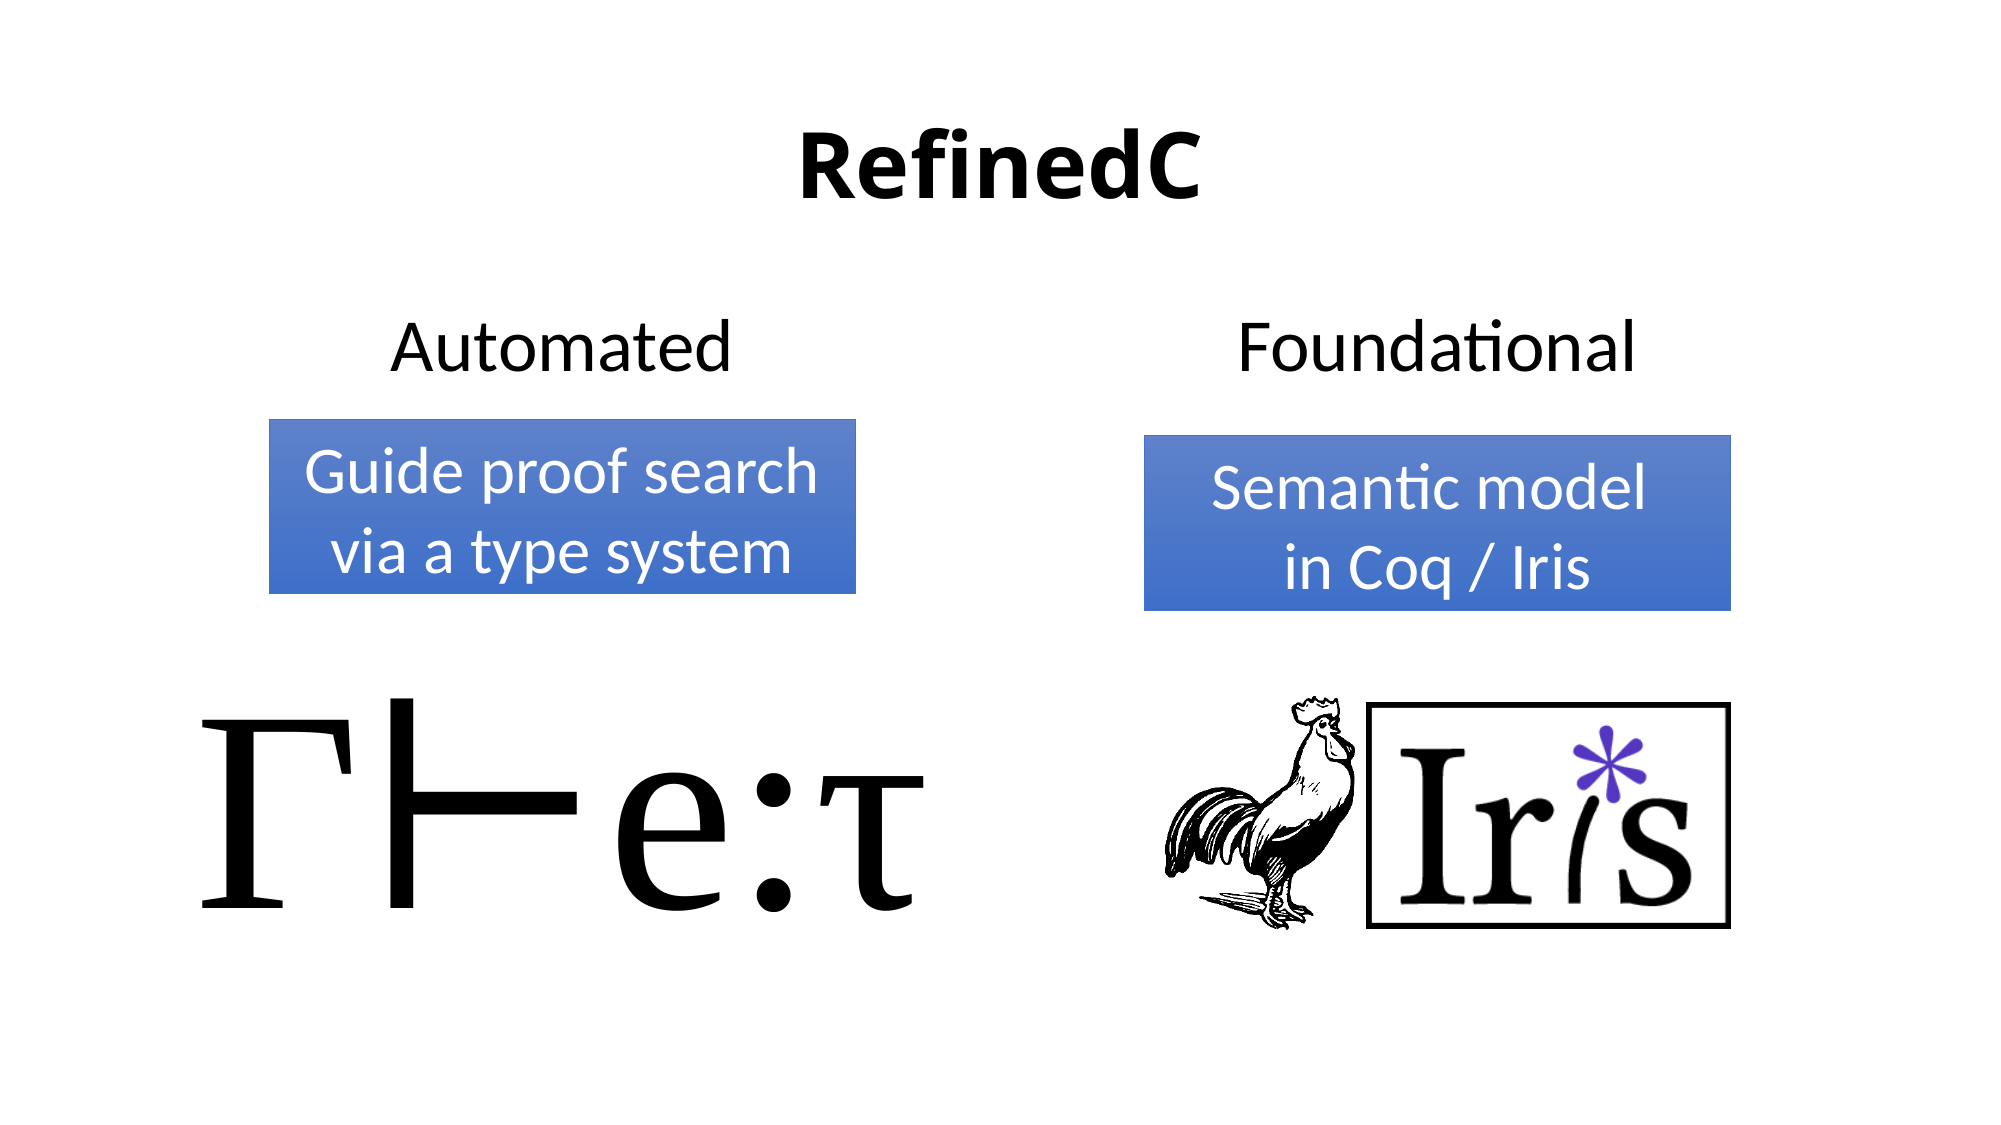

# RefinedC
Automated
Γ⊢e:τ
Foundational
Guide proof search
via a type system
Semantic model
in Coq / Iris